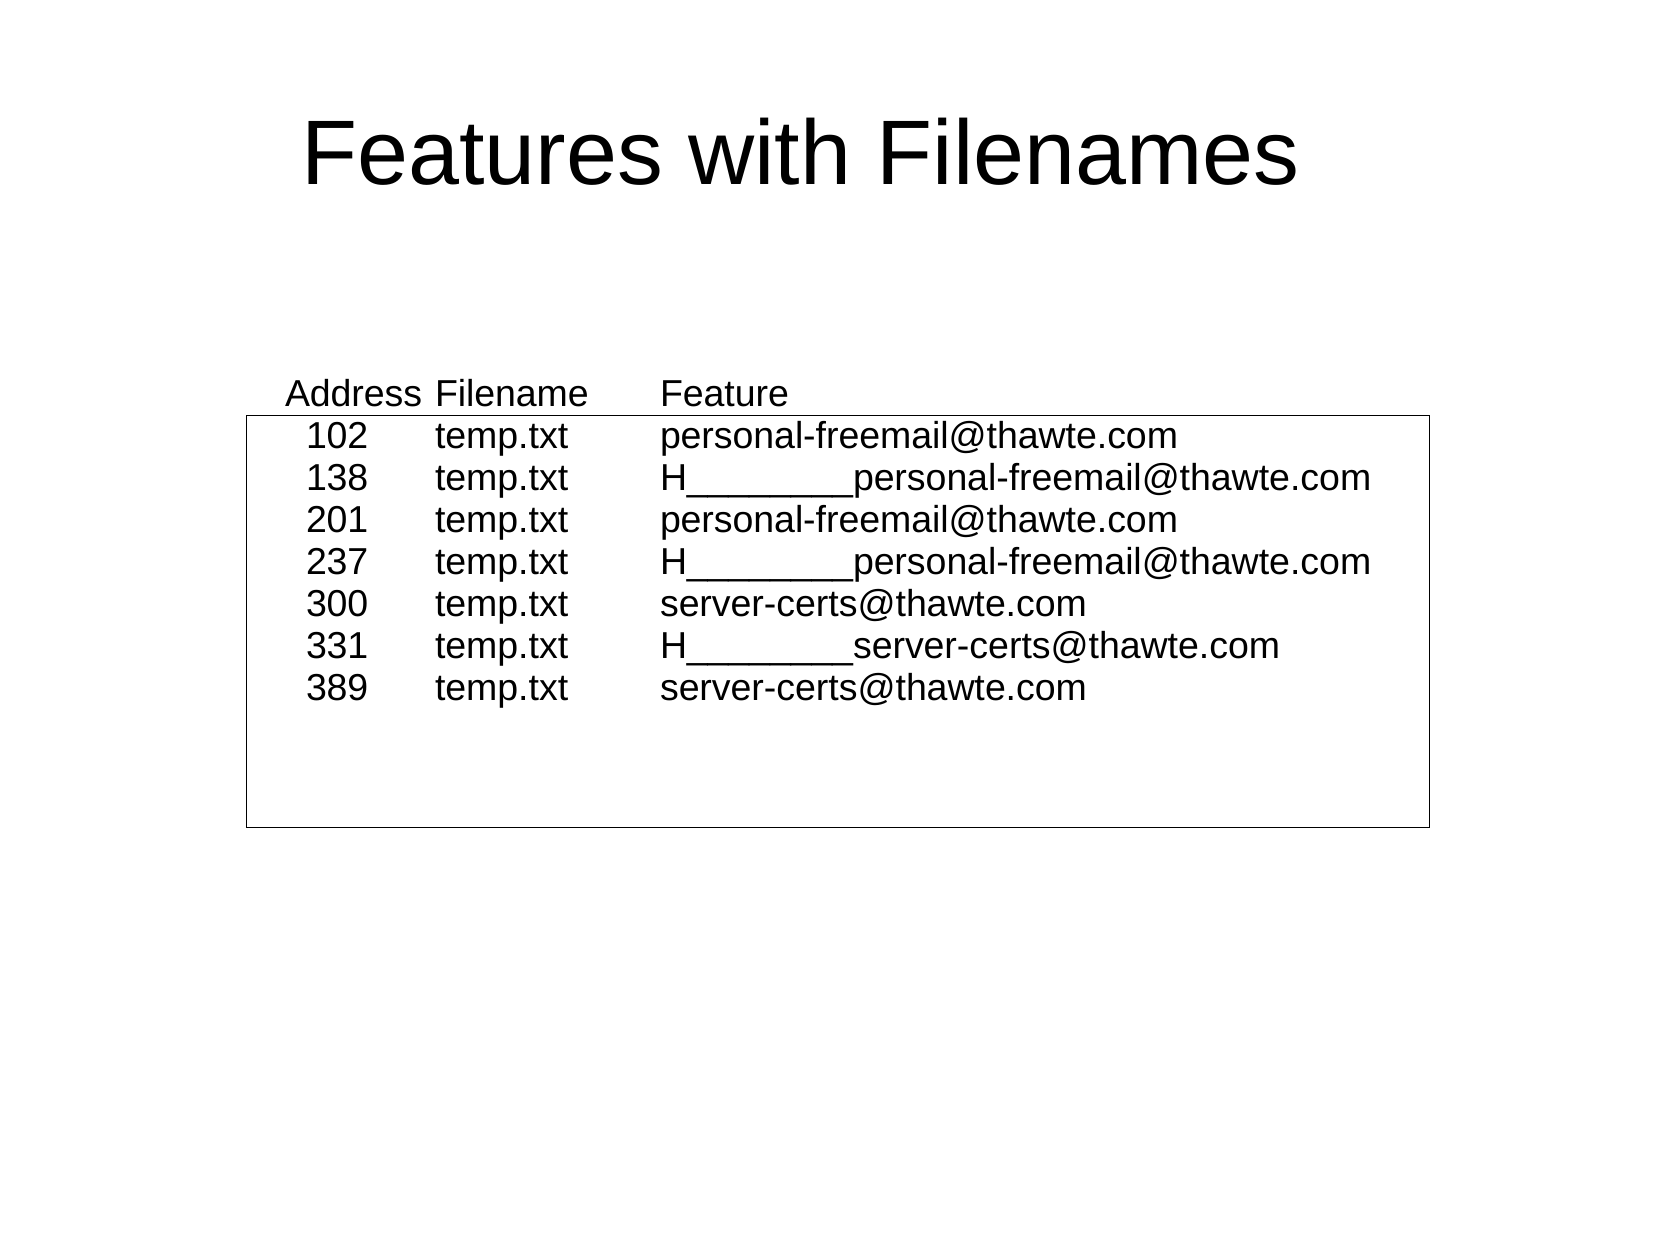

# Features with Filenames
Address	Filename	Feature
 102	temp.txt		personal-freemail@thawte.com
 138	temp.txt		H________personal-freemail@thawte.com
 201	temp.txt		personal-freemail@thawte.com
 237	temp.txt		H________personal-freemail@thawte.com
 300	temp.txt		server-certs@thawte.com
 331	temp.txt		H________server-certs@thawte.com
 389	temp.txt		server-certs@thawte.com